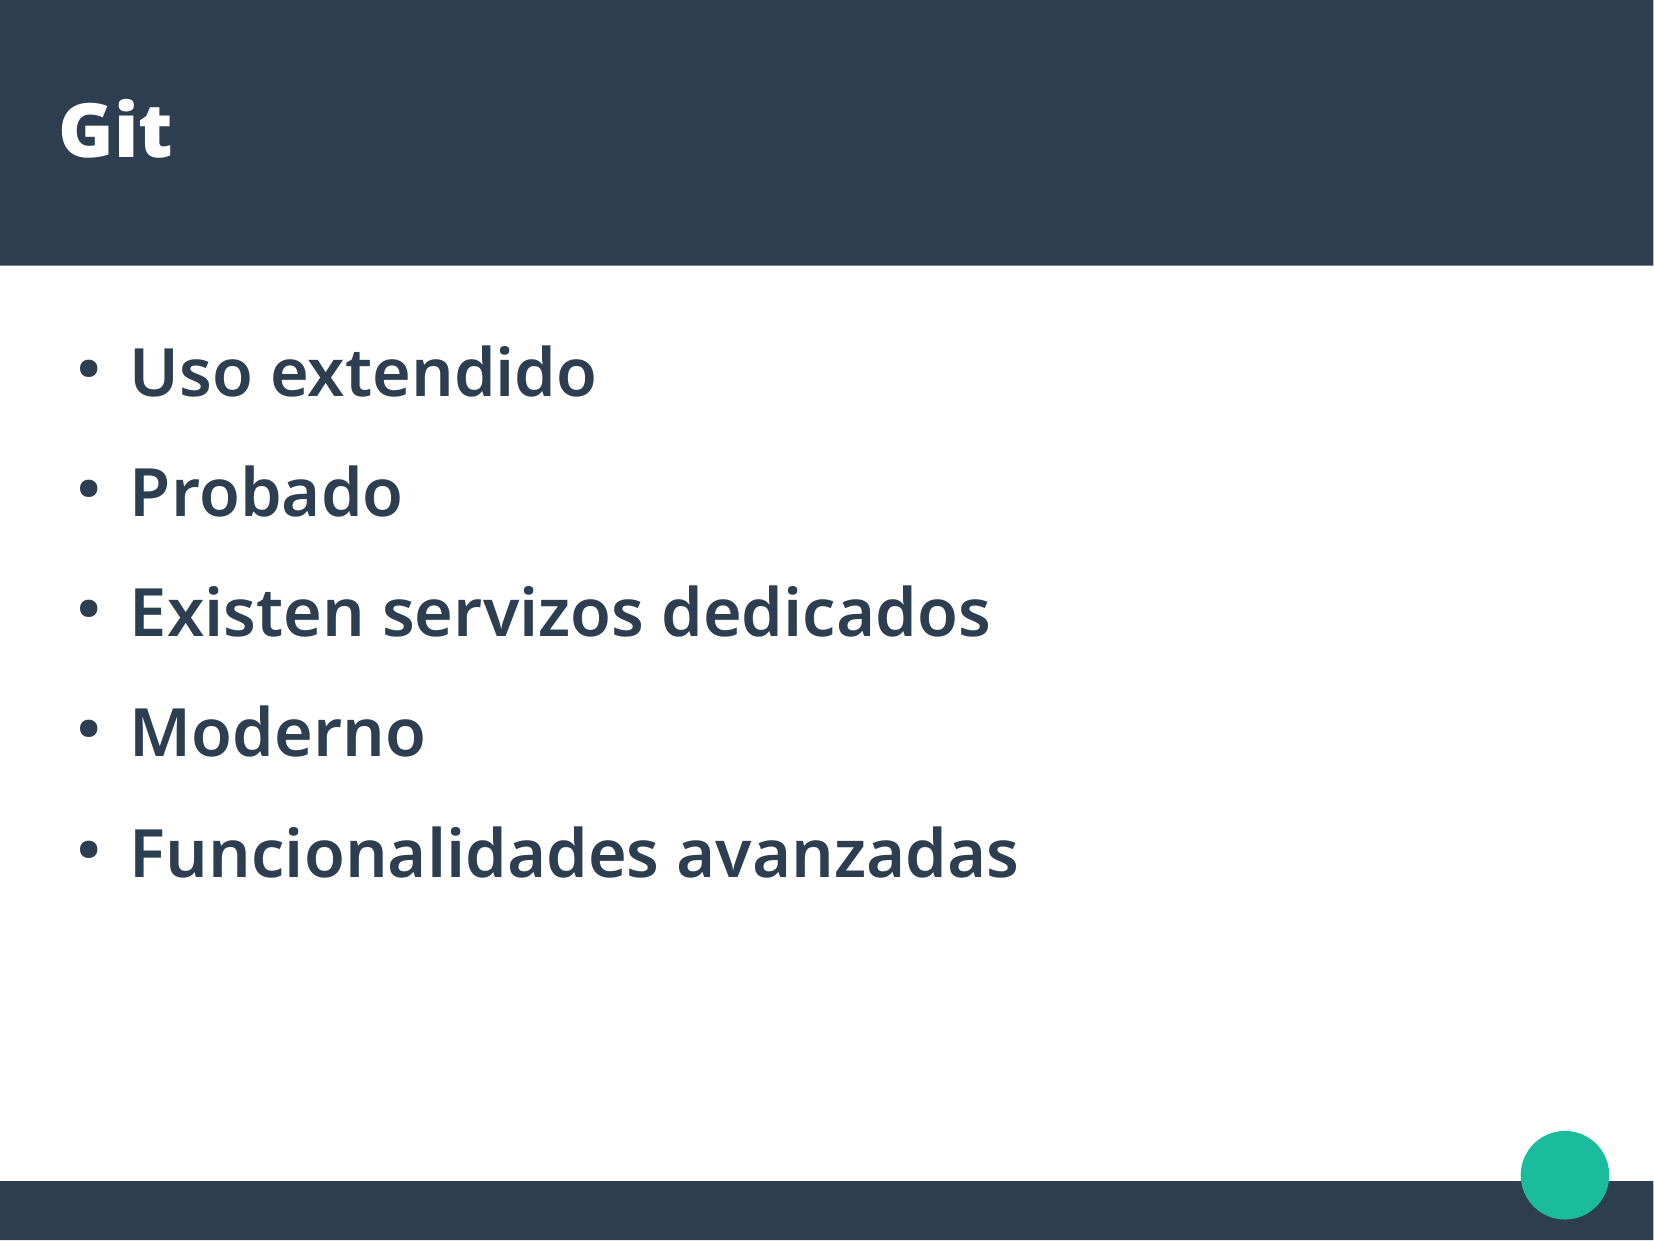

# Git
Uso extendido
Probado
Existen servizos dedicados
Moderno
Funcionalidades avanzadas